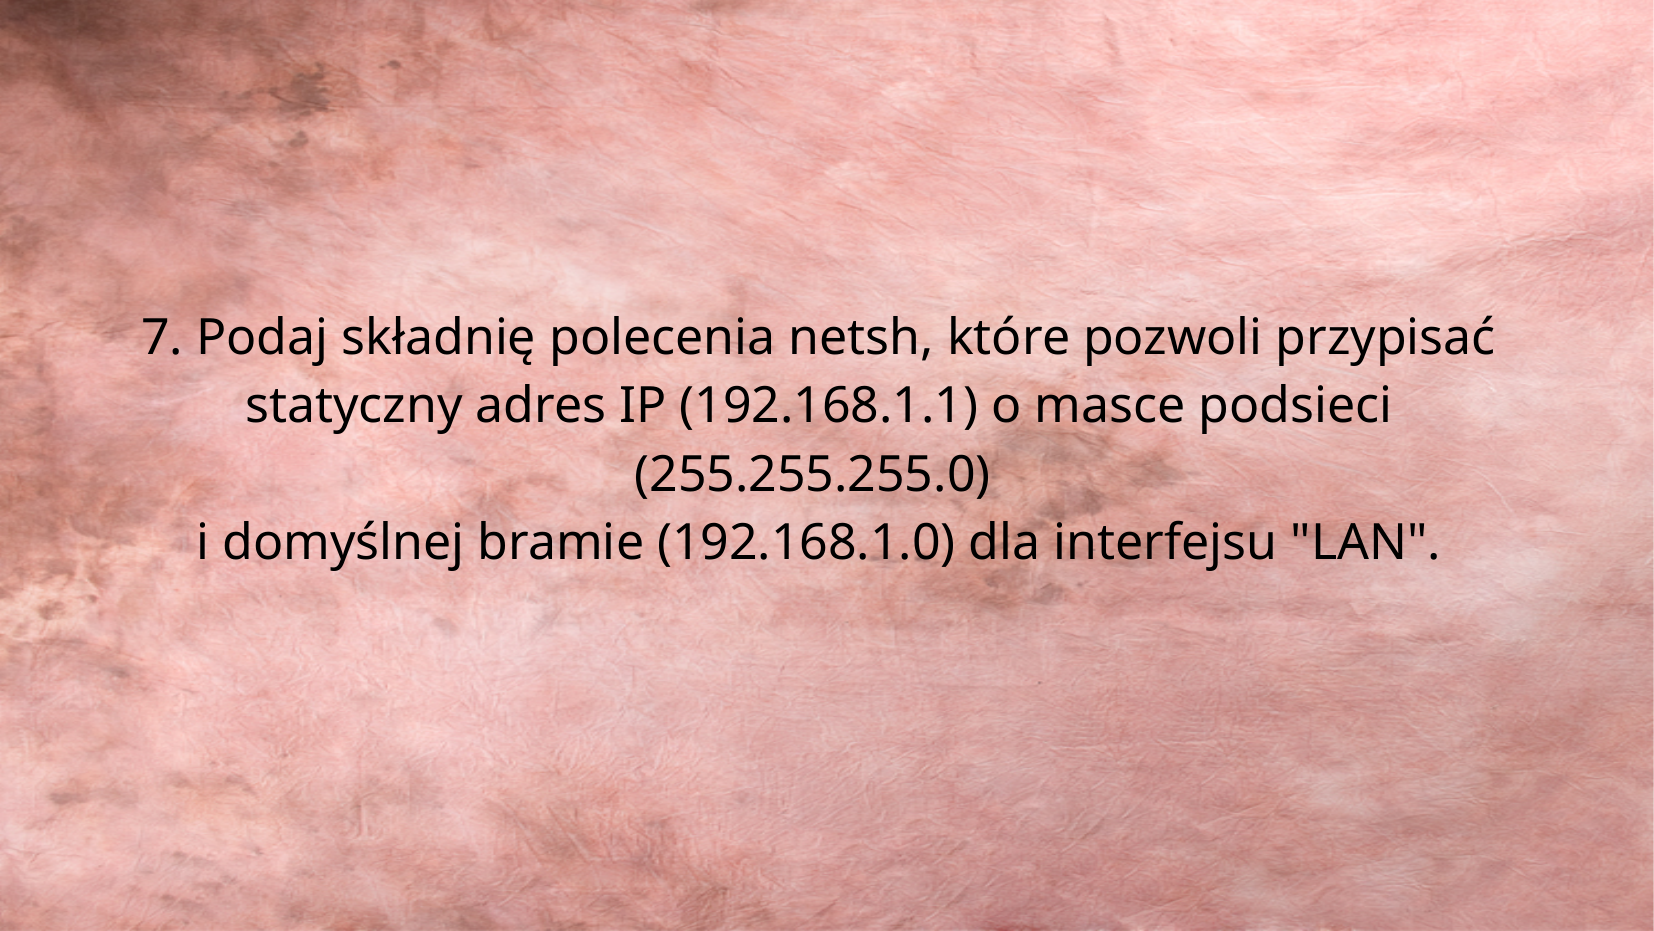

# 7. Podaj składnię polecenia netsh, które pozwoli przypisać statyczny adres IP (192.168.1.1) o masce podsieci (255.255.255.0) i domyślnej bramie (192.168.1.0) dla interfejsu "LAN".